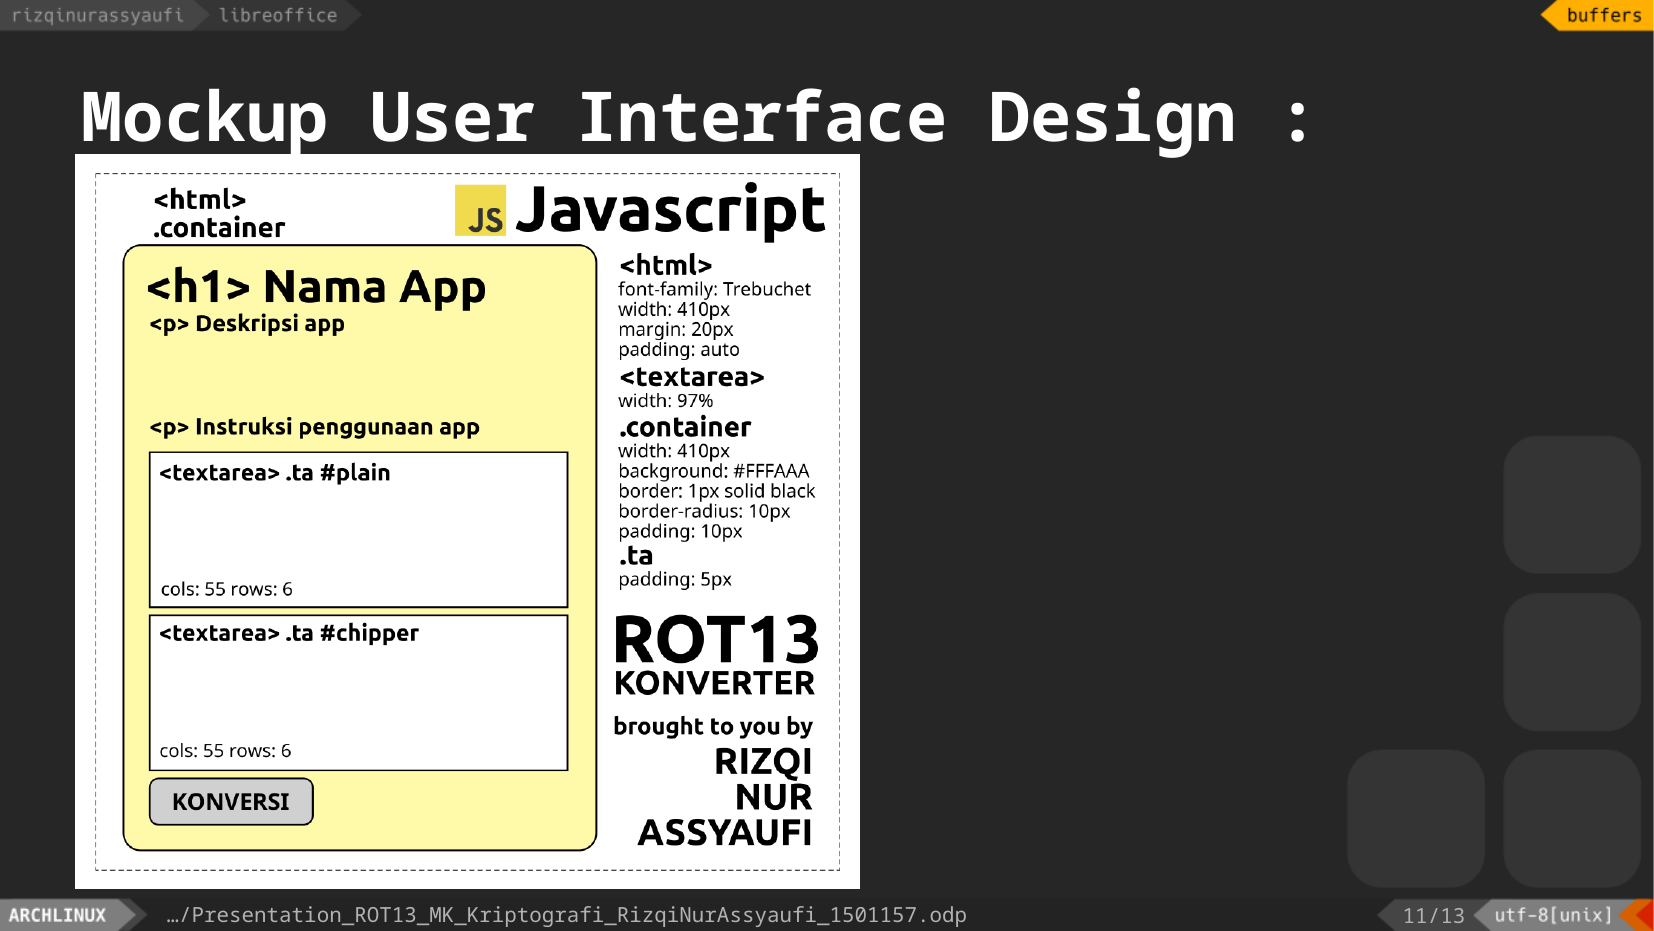

# Mockup User Interface Design :
…/Presentation_ROT13_MK_Kriptografi_RizqiNurAssyaufi_1501157.odp
11/13